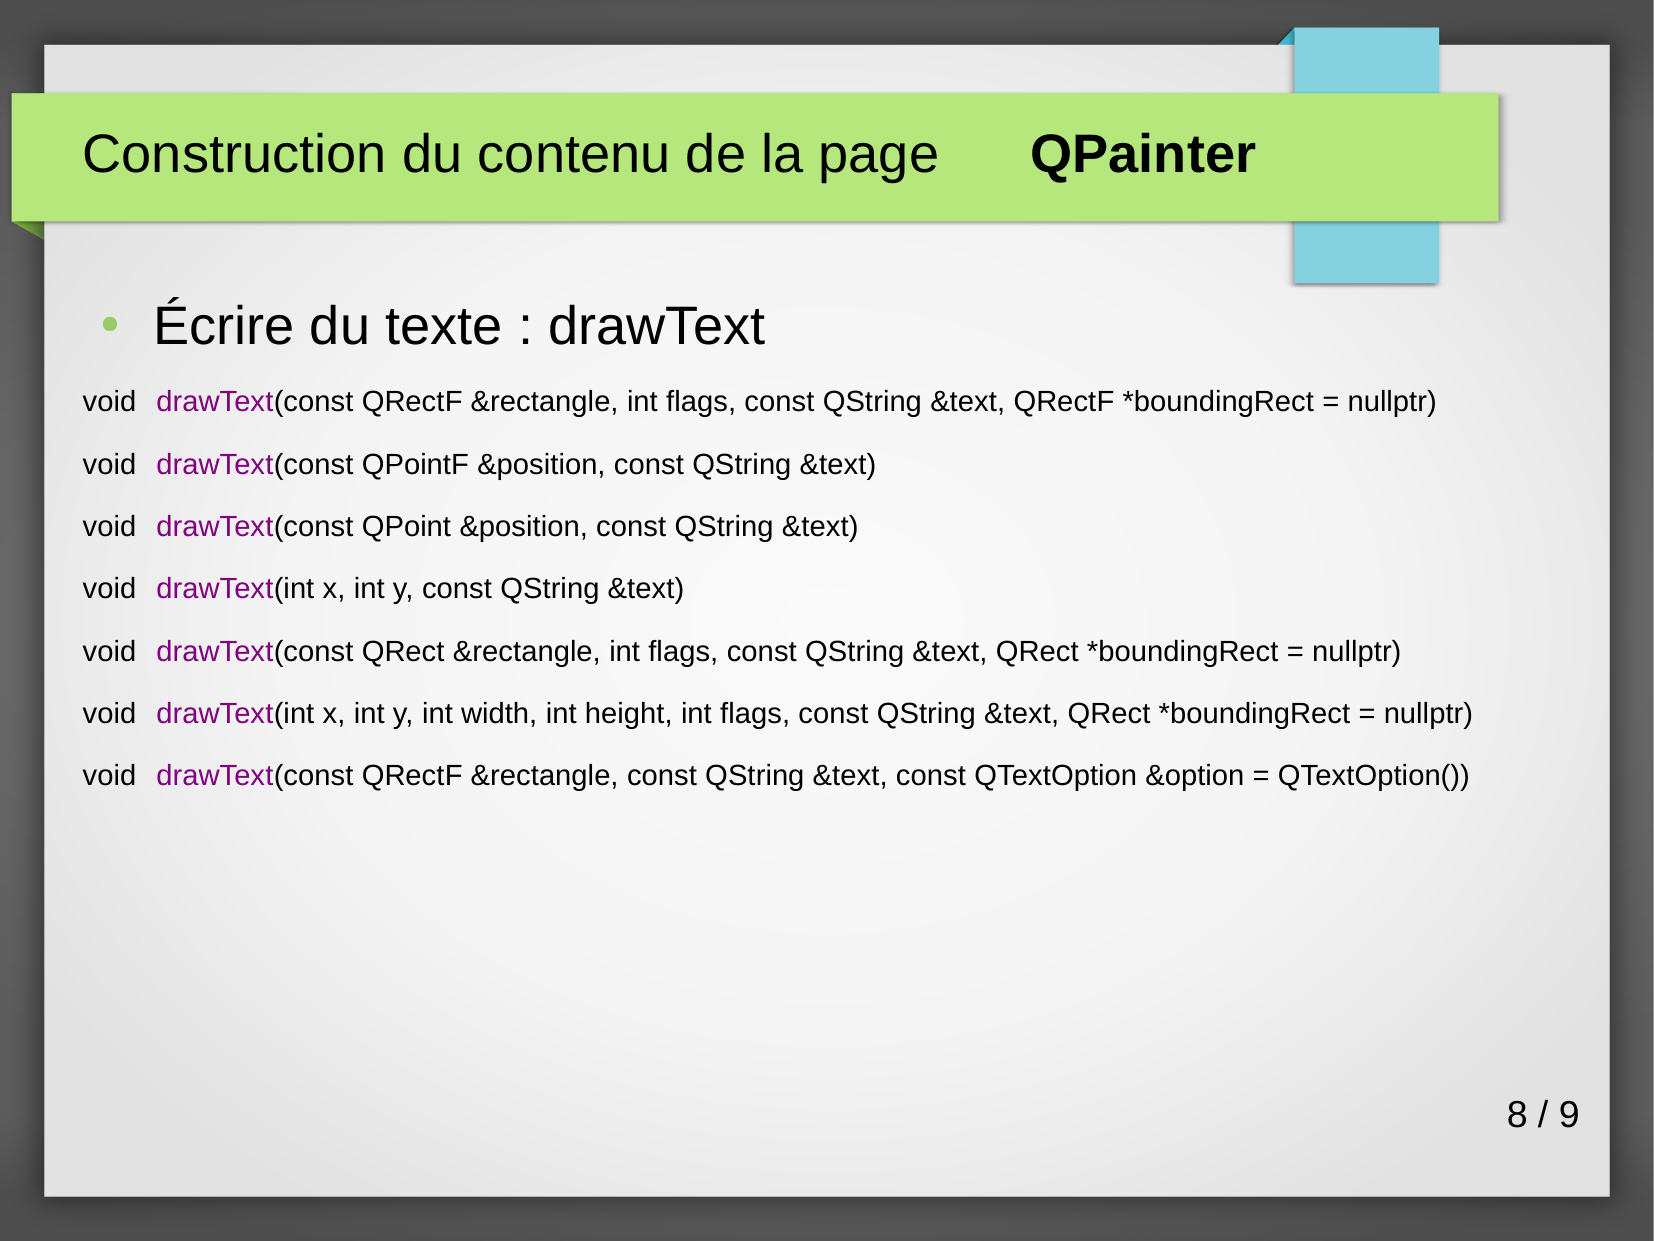

# Construction du contenu de la page QPainter
Écrire du texte : drawText
void 	drawText(const QRectF &rectangle, int flags, const QString &text, QRectF *boundingRect = nullptr)
void 	drawText(const QPointF &position, const QString &text)
void 	drawText(const QPoint &position, const QString &text)
void 	drawText(int x, int y, const QString &text)
void 	drawText(const QRect &rectangle, int flags, const QString &text, QRect *boundingRect = nullptr)
void 	drawText(int x, int y, int width, int height, int flags, const QString &text, QRect *boundingRect = nullptr)
void 	drawText(const QRectF &rectangle, const QString &text, const QTextOption &option = QTextOption())